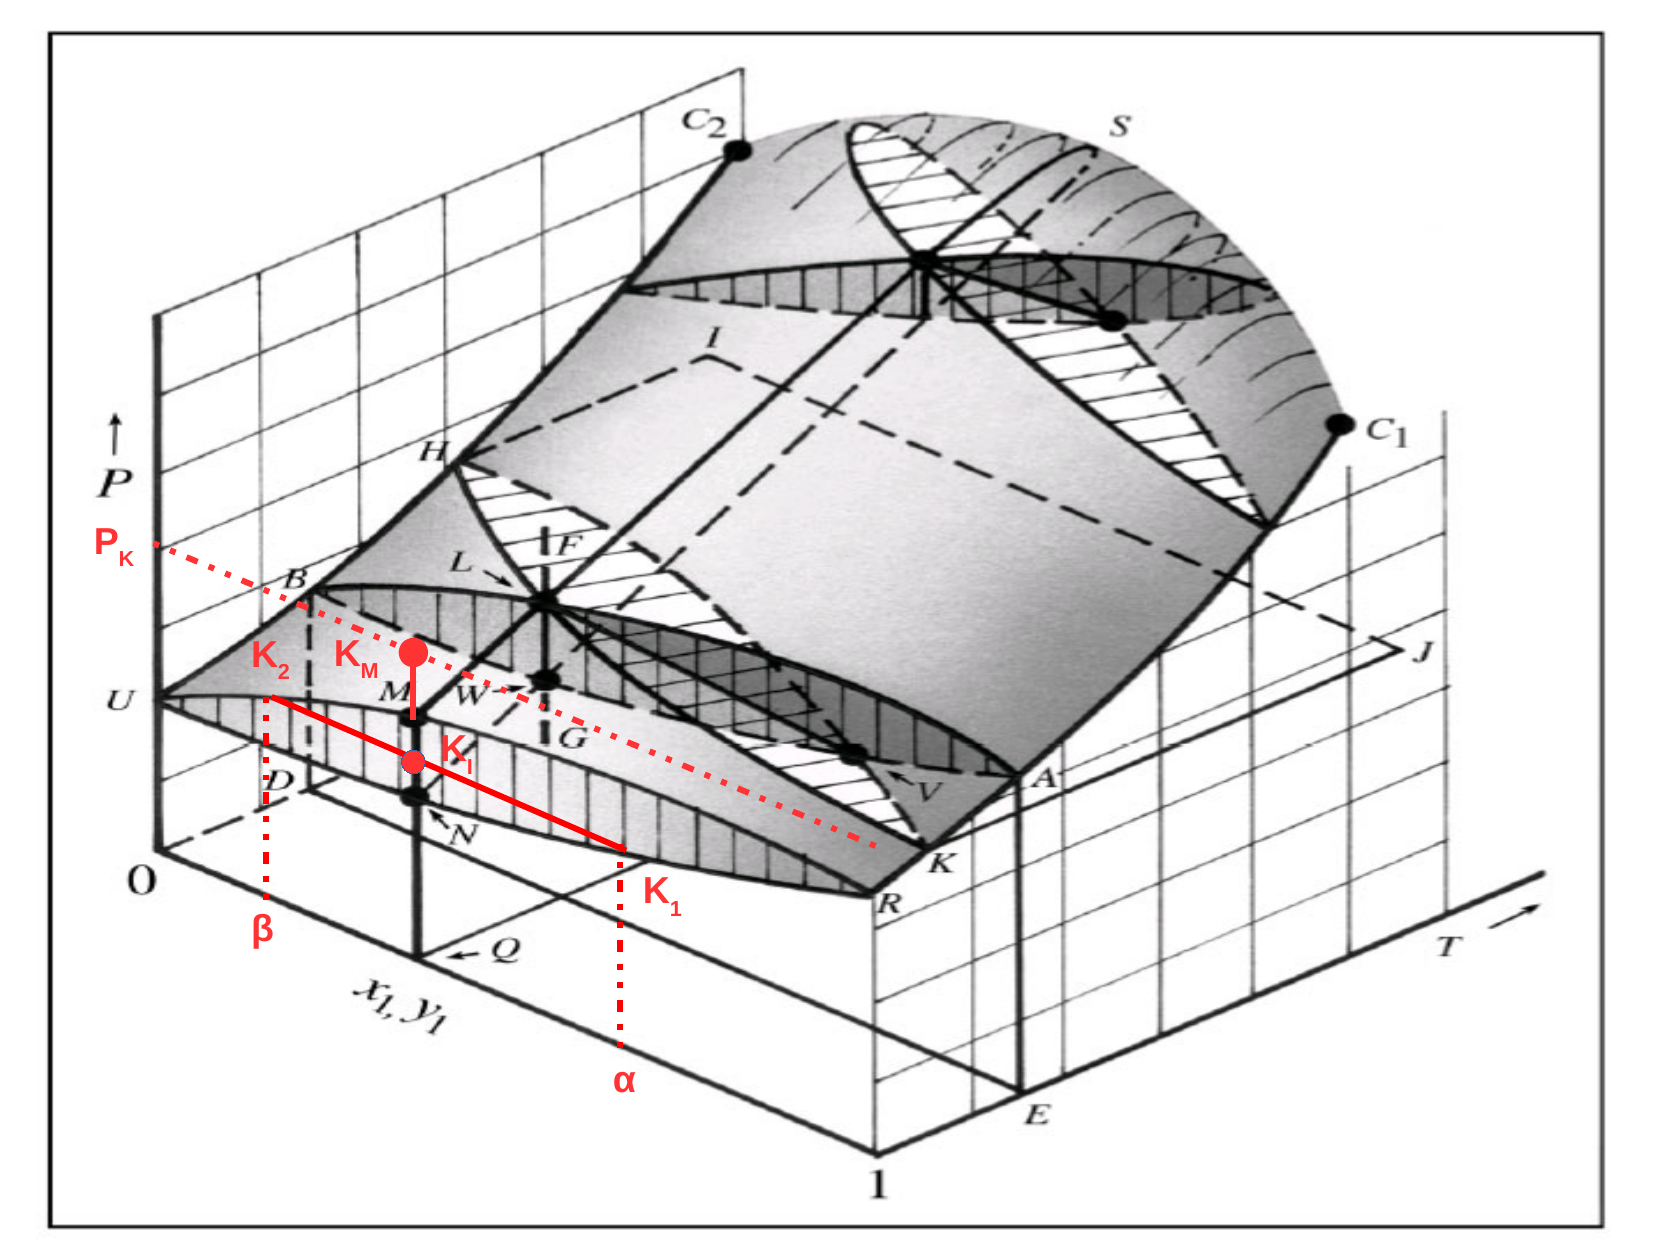

PK
KM
K2
KI
K1
β
α